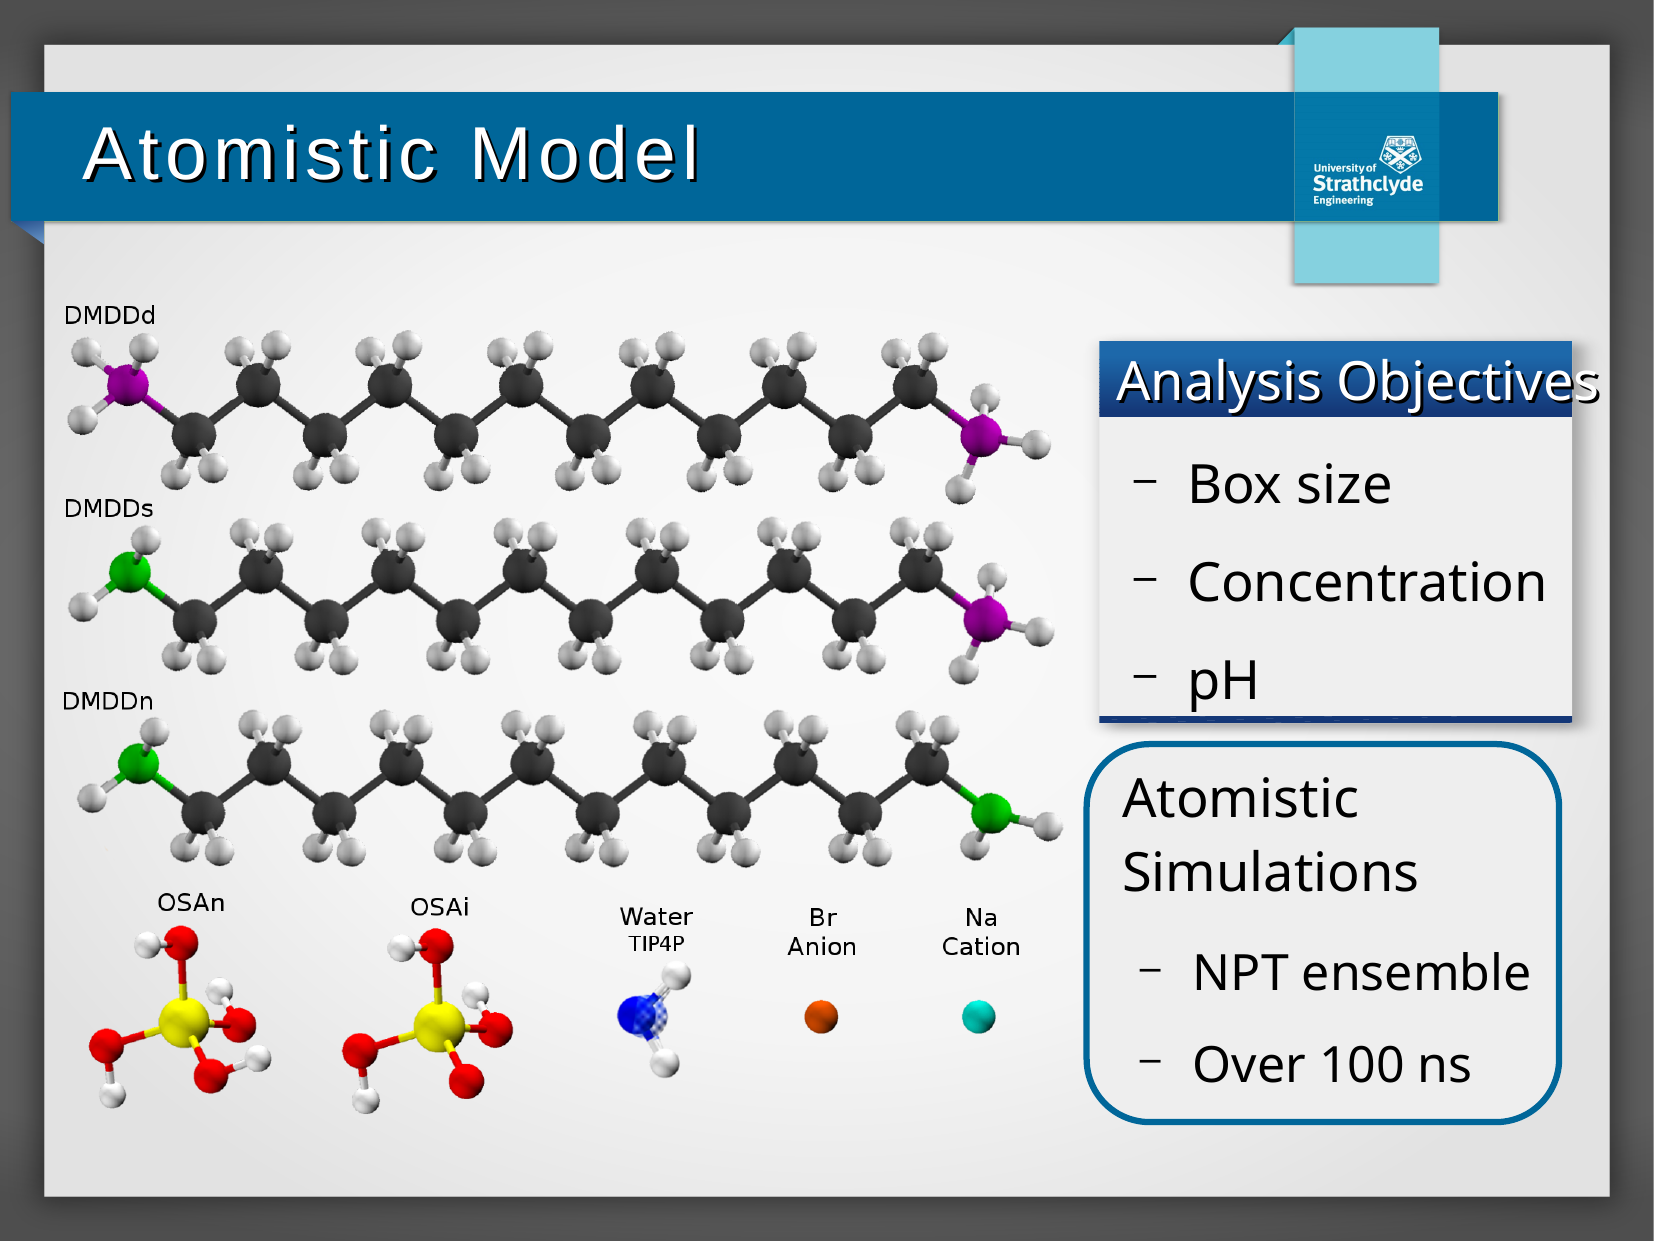

# Atomistic Model
Analysis Objectives
Box size
Concentration
pH
Atomistic Simulations
NPT ensemble
Over 100 ns